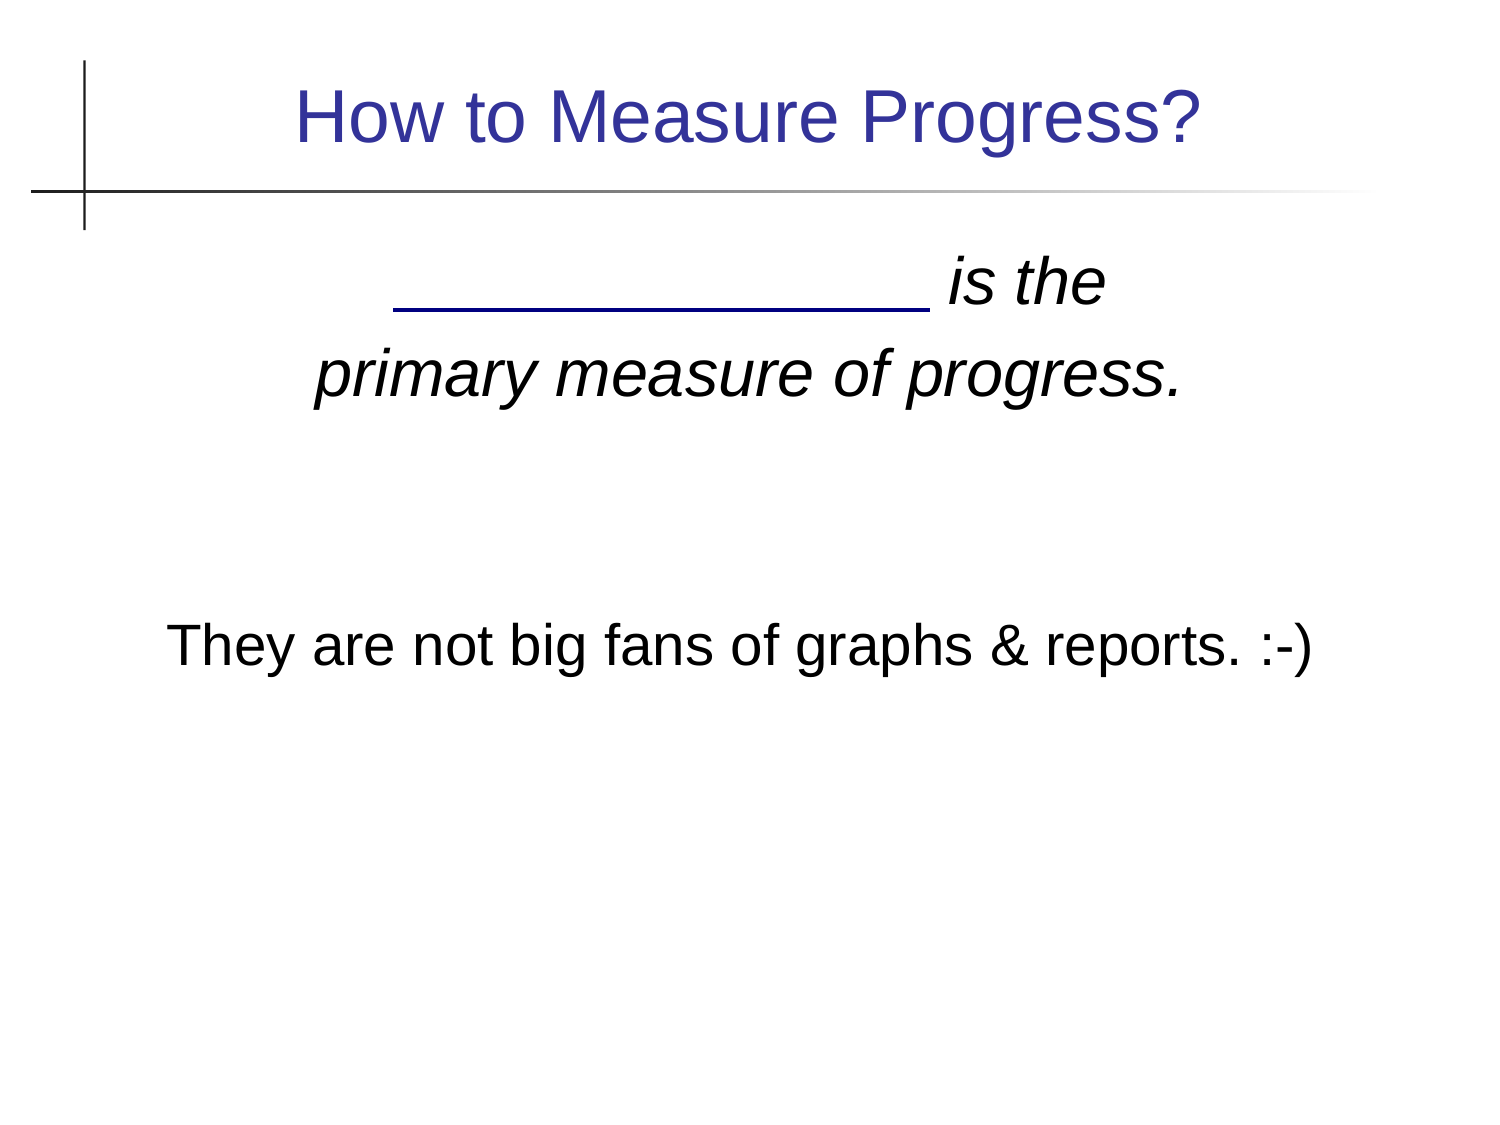

# How to Measure Progress?
 is the
 primary measure of progress.
They are not big fans of graphs & reports. :-)